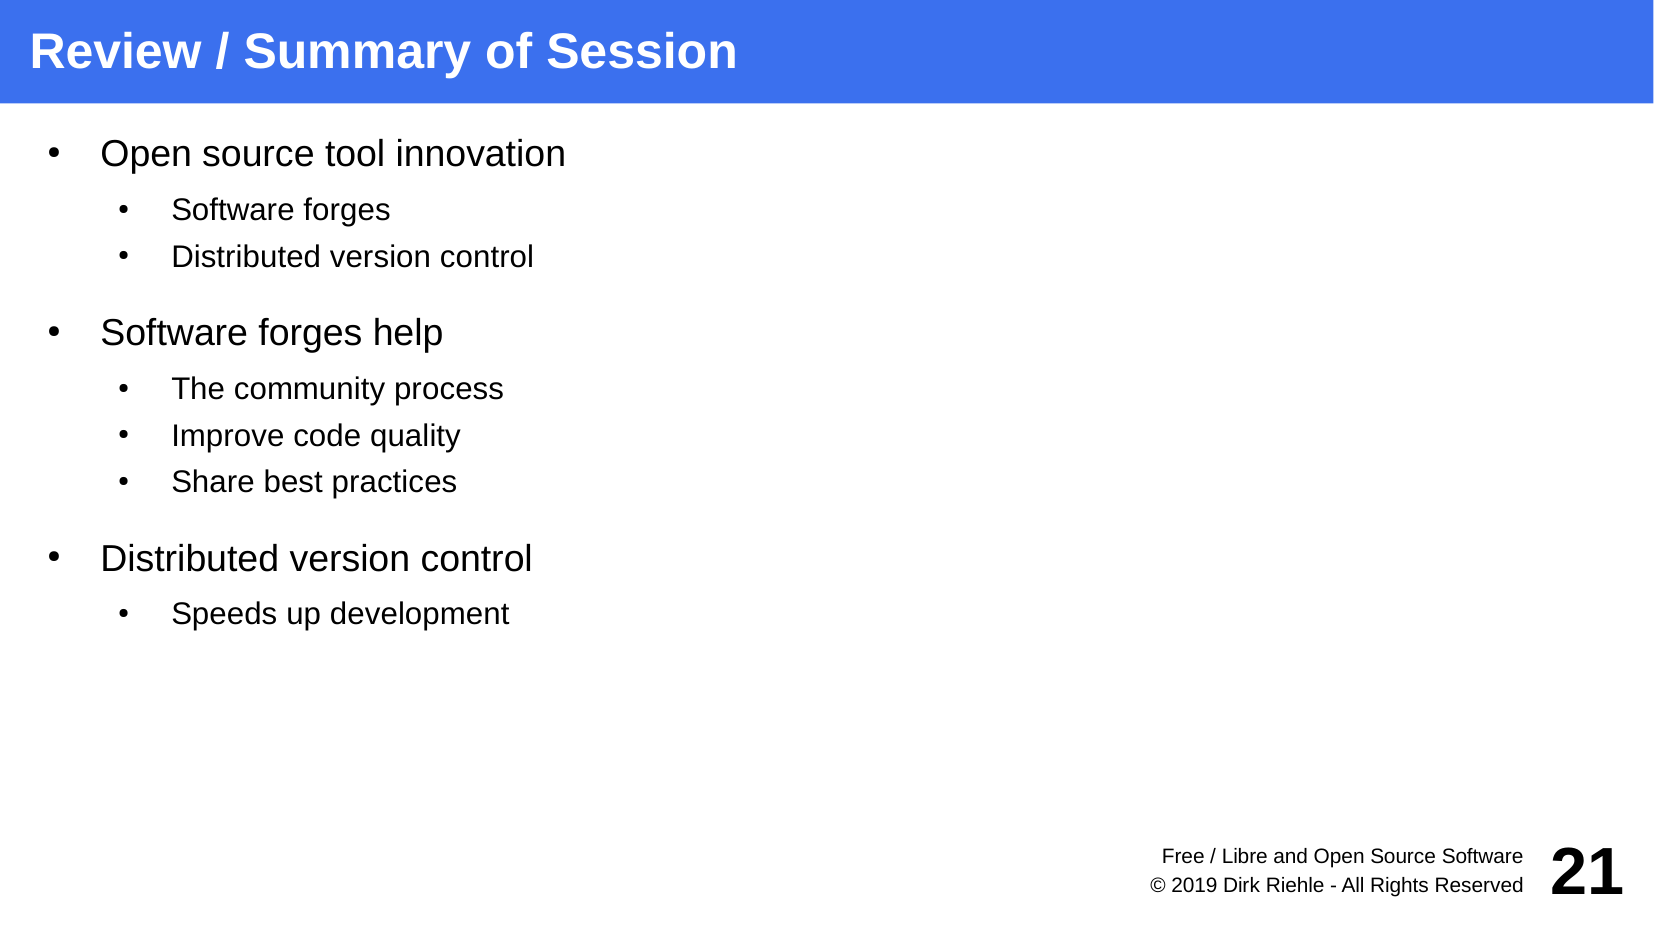

# Review / Summary of Session
Open source tool innovation
Software forges
Distributed version control
Software forges help
The community process
Improve code quality
Share best practices
Distributed version control
Speeds up development
Free / Libre and Open Source Software
21
© 2019 Dirk Riehle - All Rights Reserved